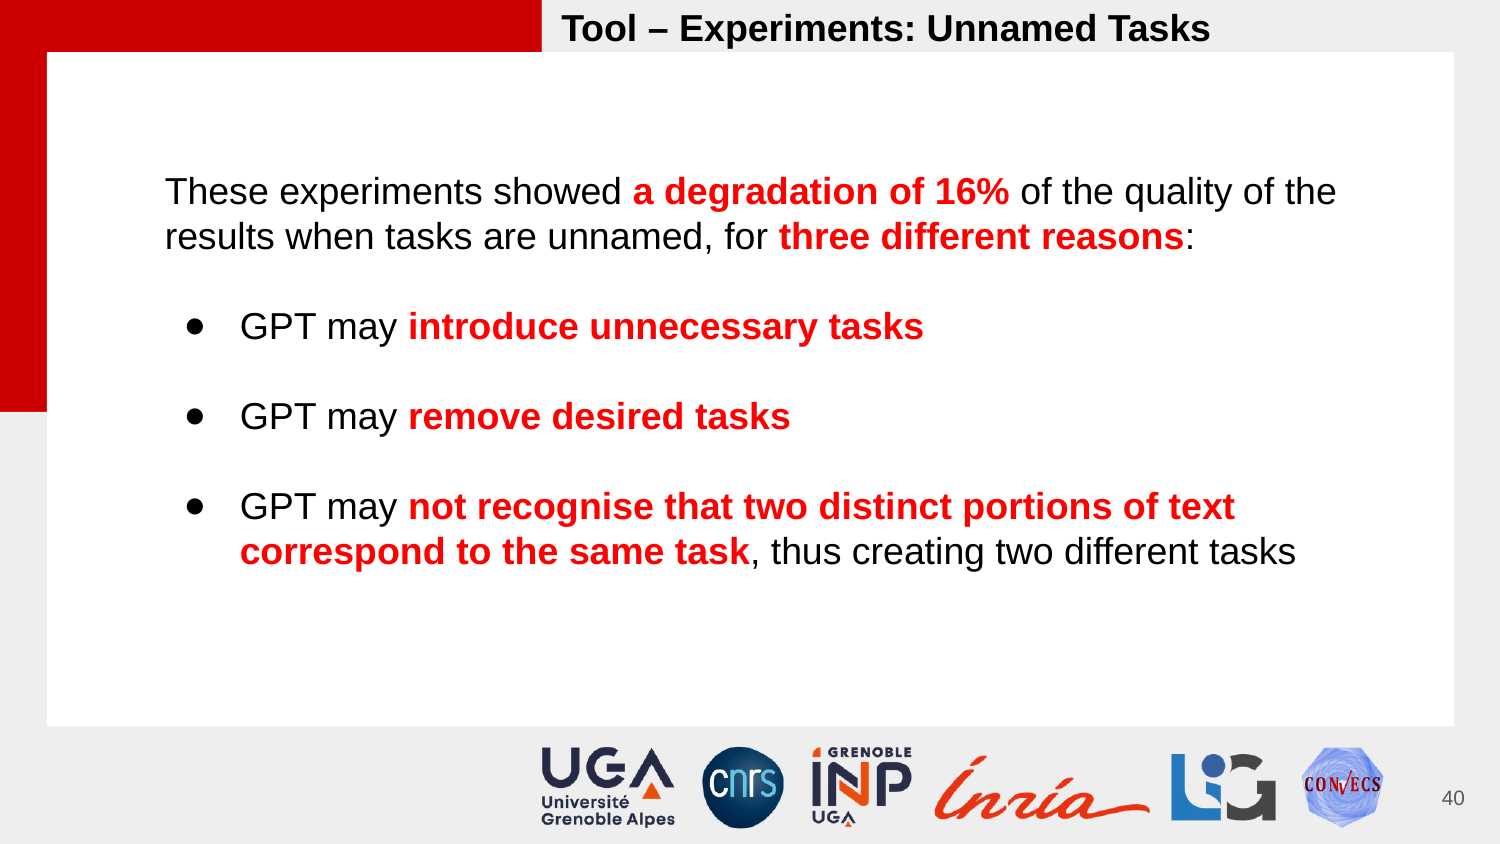

Tool – Experiments: Unnamed Tasks
These experiments showed a degradation of 16% of the quality of the results when tasks are unnamed, for three different reasons:
GPT may introduce unnecessary tasks
GPT may remove desired tasks
GPT may not recognise that two distinct portions of text correspond to the same task, thus creating two different tasks